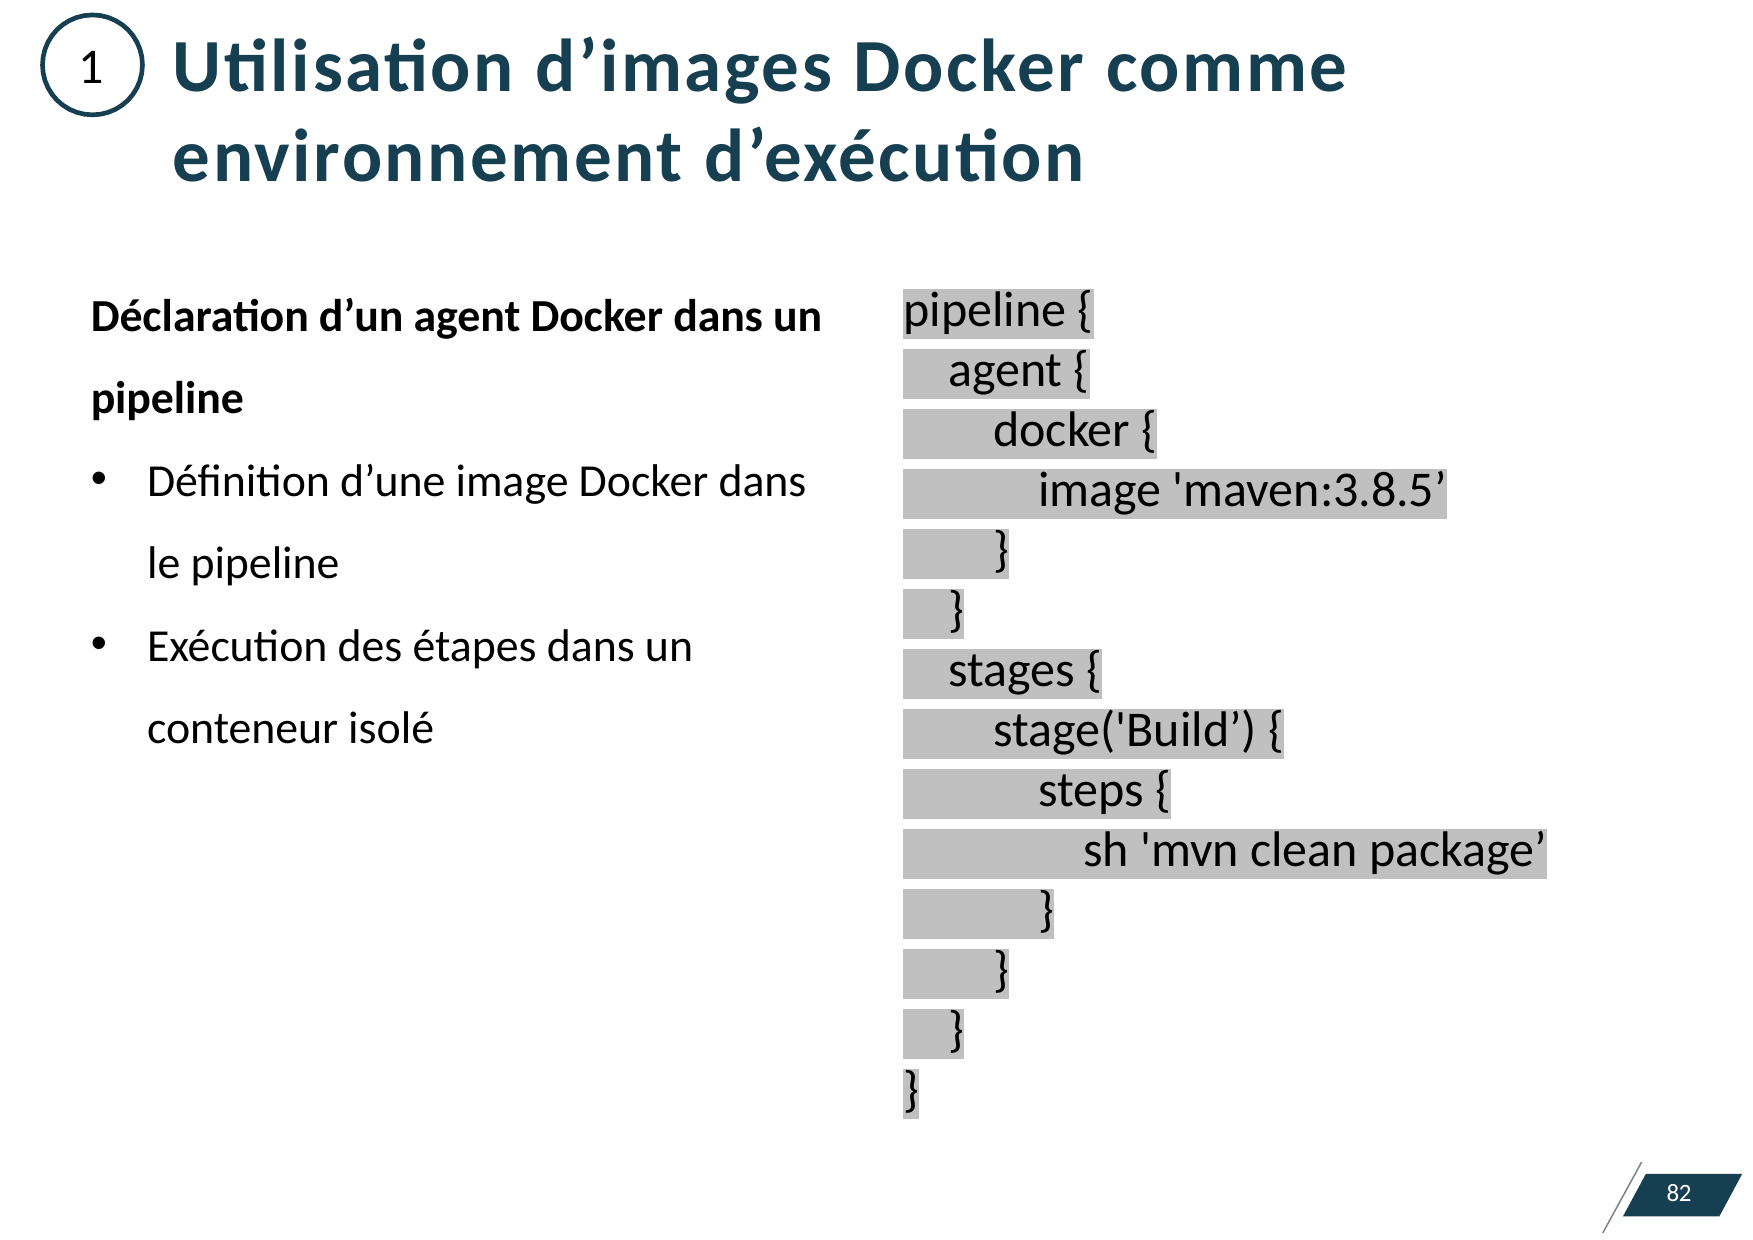

# Utilisation d’images Docker comme environnement d’exécution
1
Déclaration d’un agent Docker dans un pipeline
Définition d’une image Docker dans le pipeline
Exécution des étapes dans un conteneur isolé
pipeline {
 agent {
 docker {
 image 'maven:3.8.5’
 }
 }
 stages {
 stage('Build’) {
 steps {
 sh 'mvn clean package’
 }
 }
 }
}
82